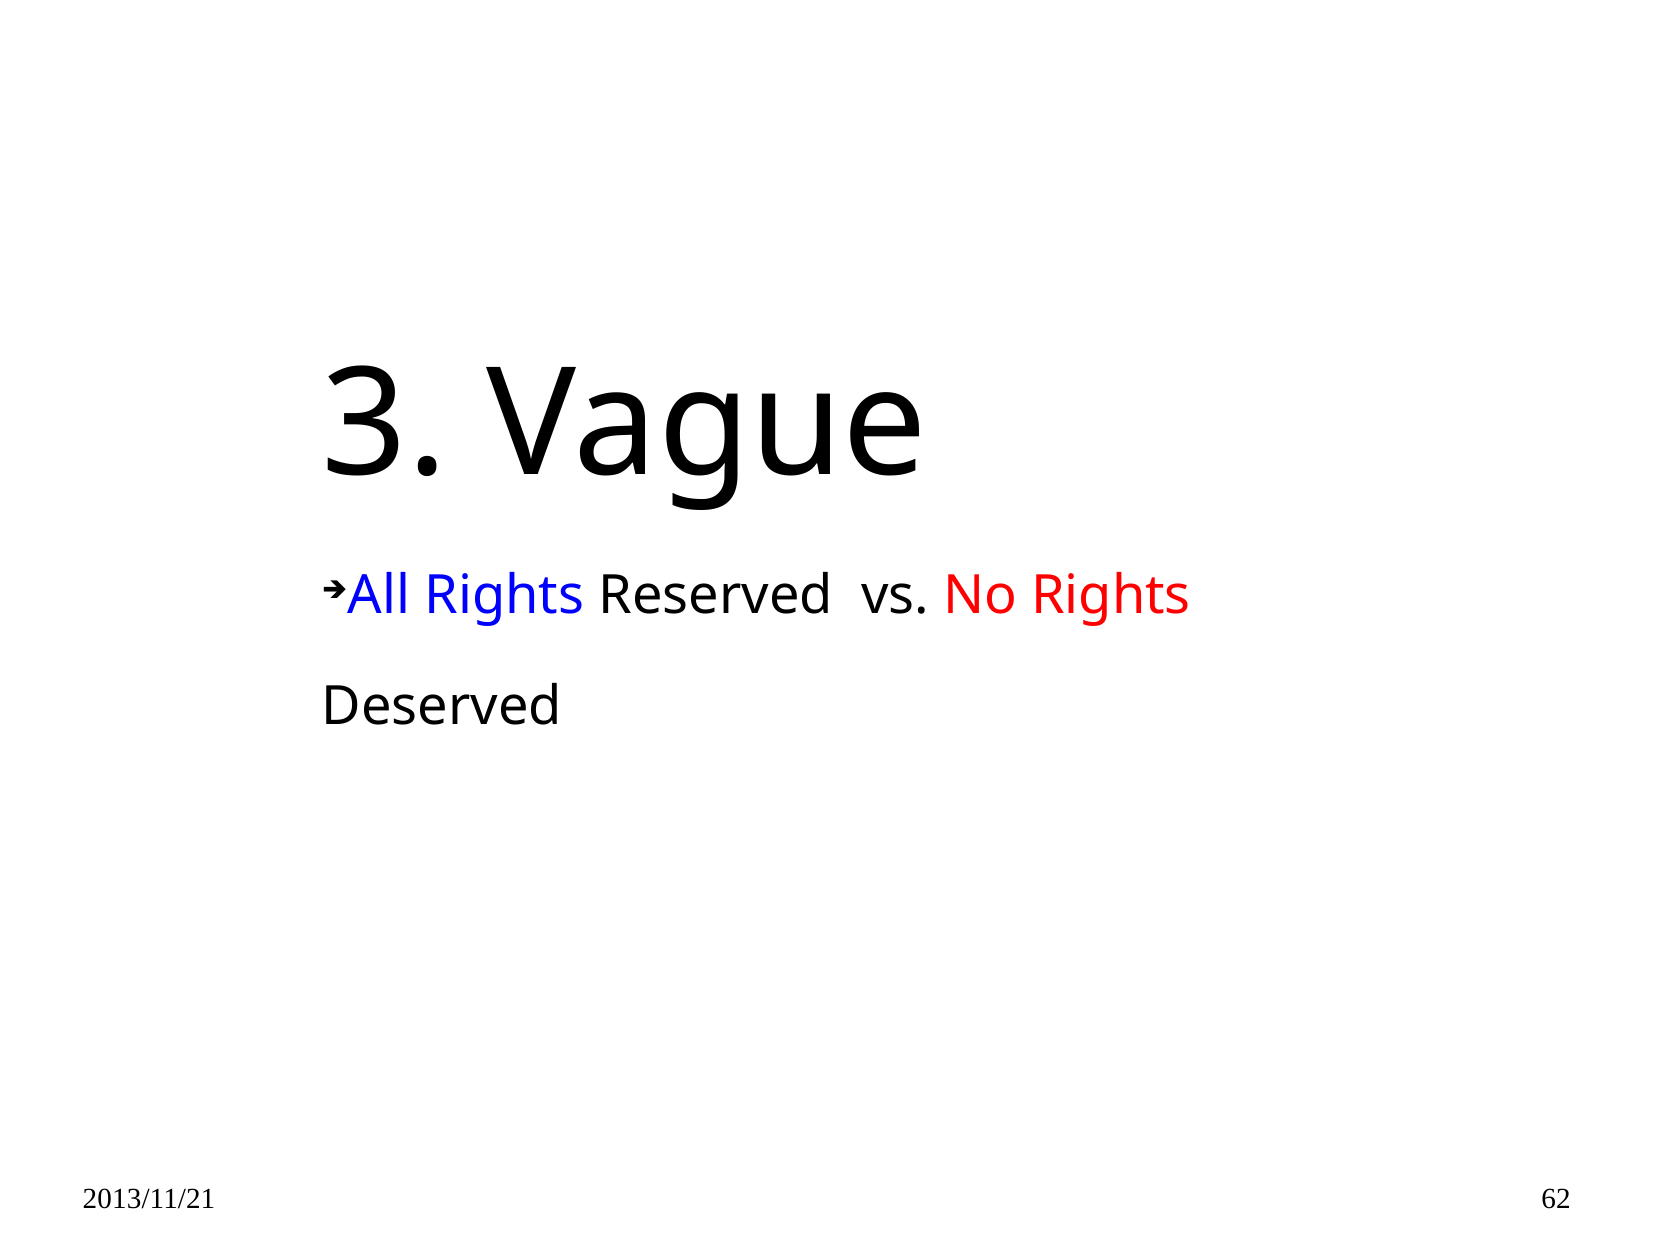

3. Vague
All Rights Reserved vs. No Rights Deserved
2013/11/21
62